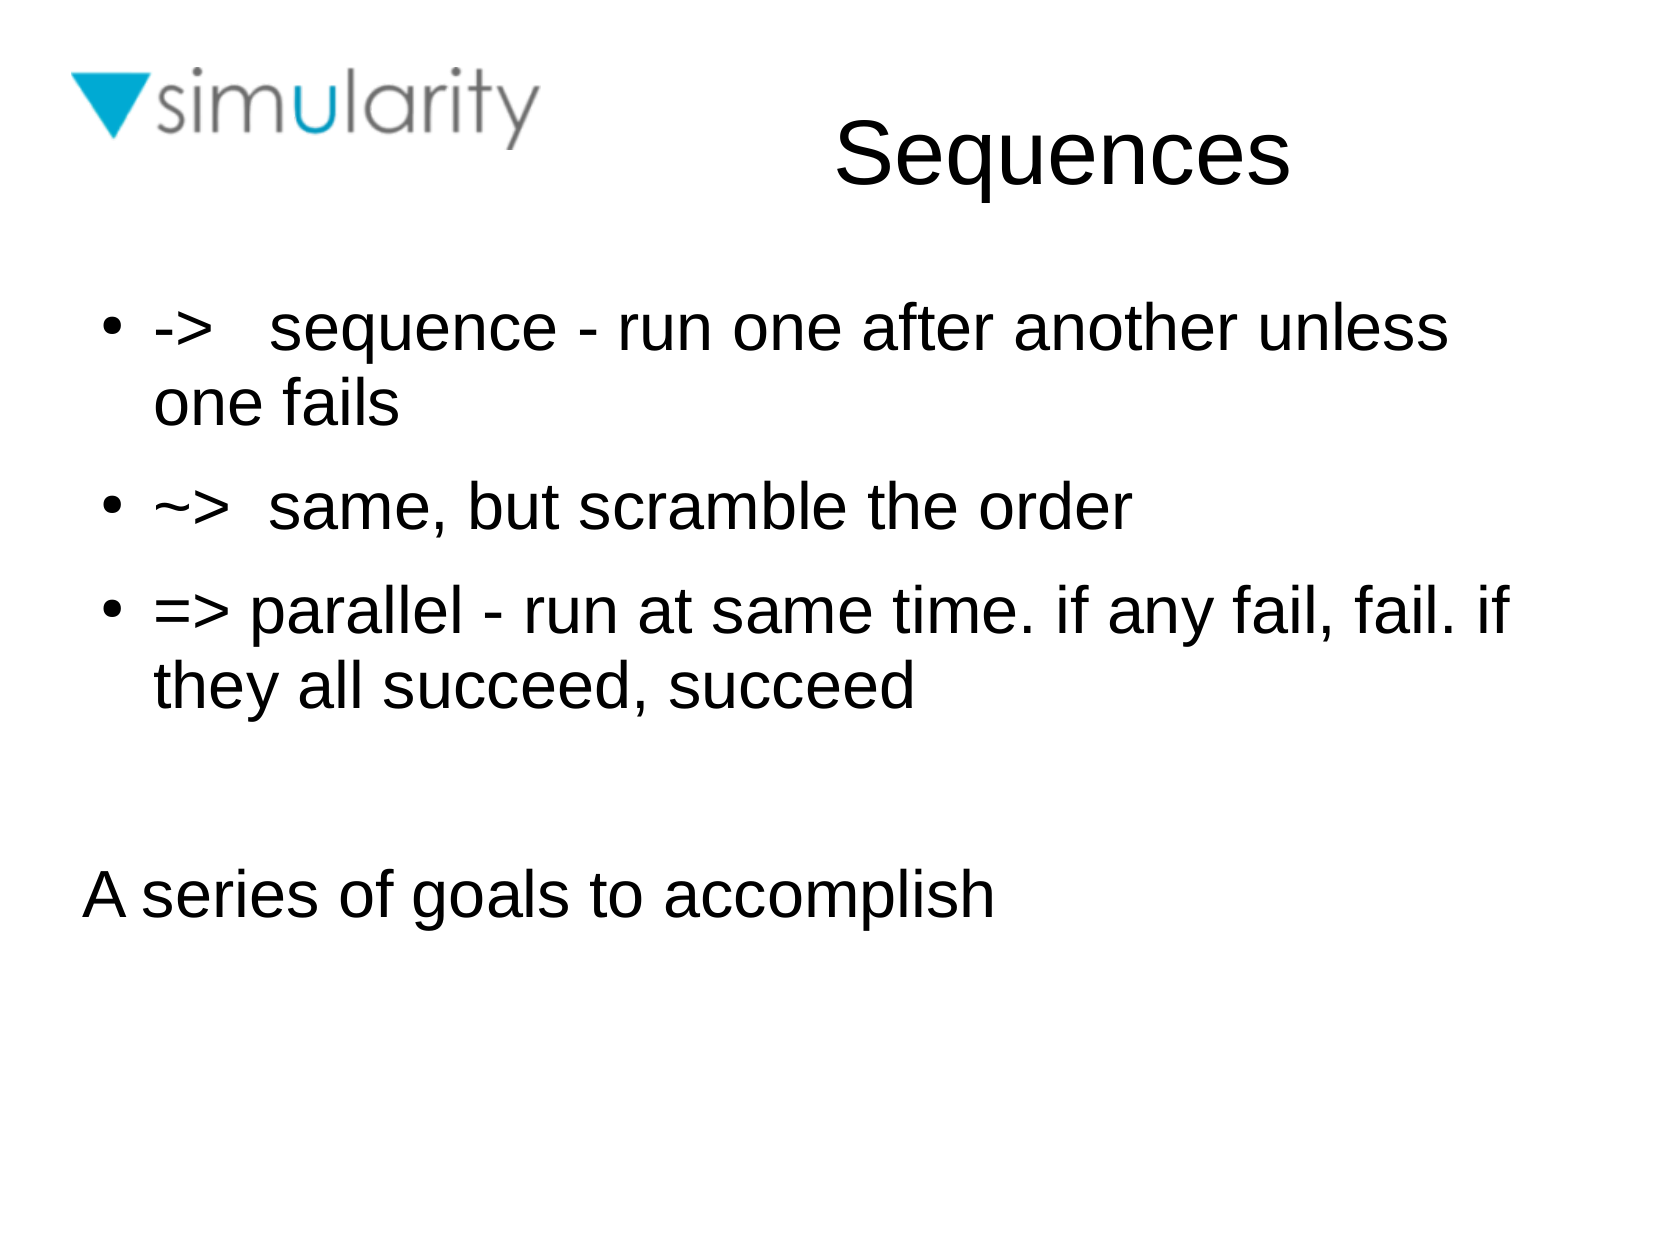

# Sequences
-> sequence - run one after another unless one fails
~> same, but scramble the order
=> parallel - run at same time. if any fail, fail. if they all succeed, succeed
A series of goals to accomplish